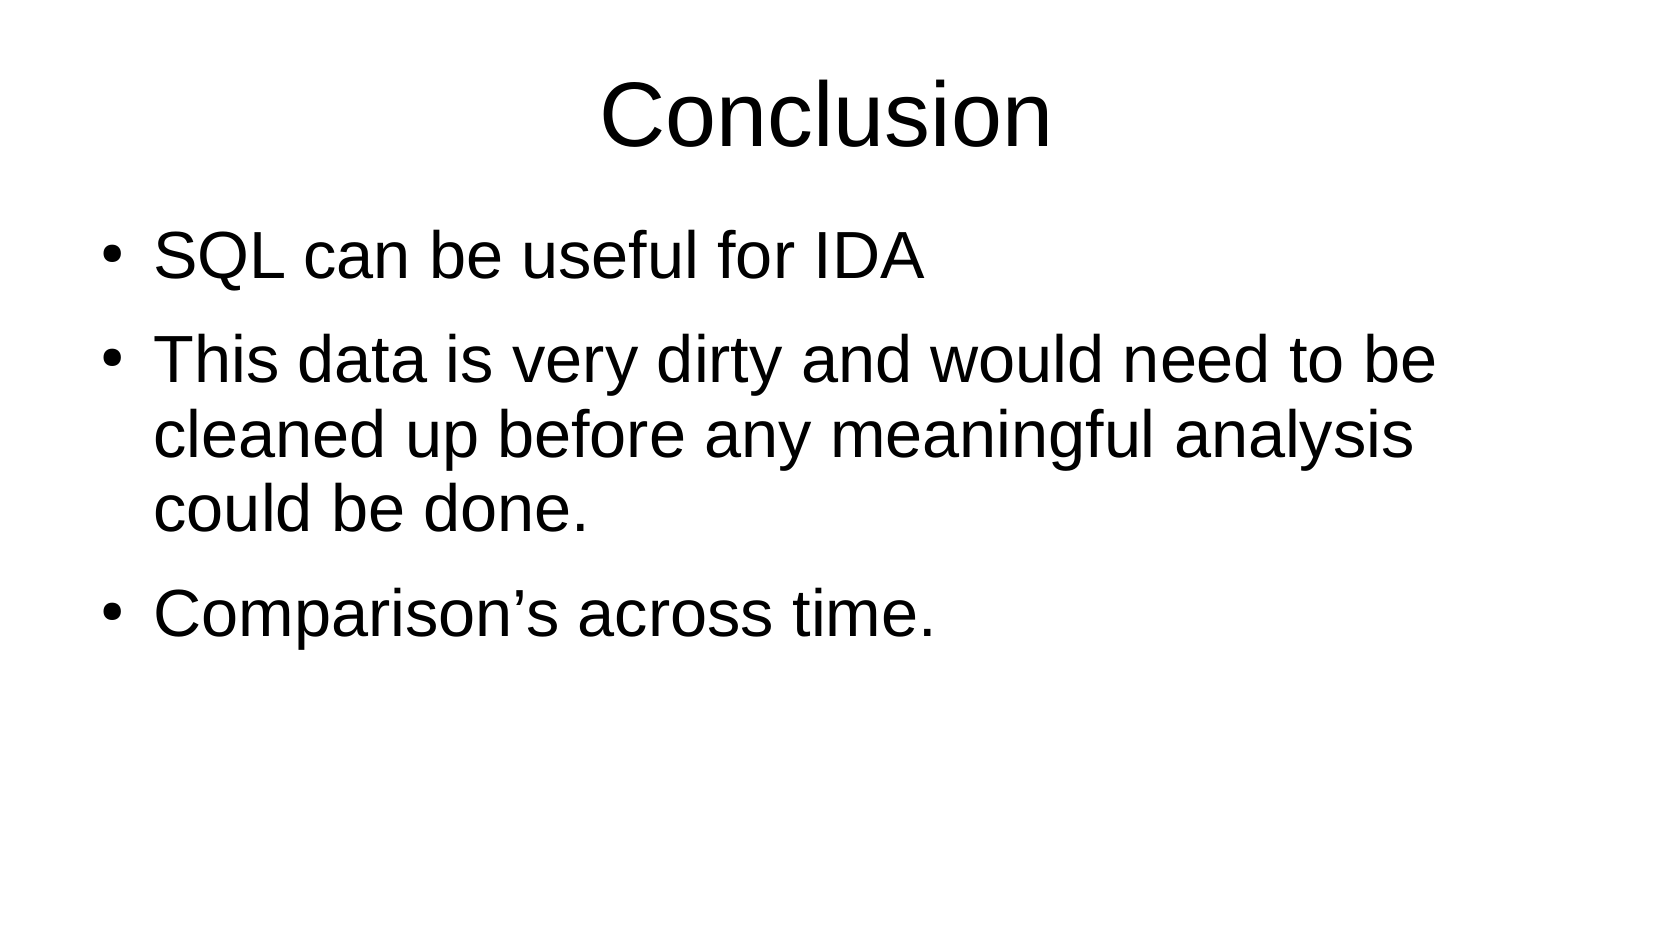

# Conclusion
SQL can be useful for IDA
This data is very dirty and would need to be cleaned up before any meaningful analysis could be done.
Comparison’s across time.